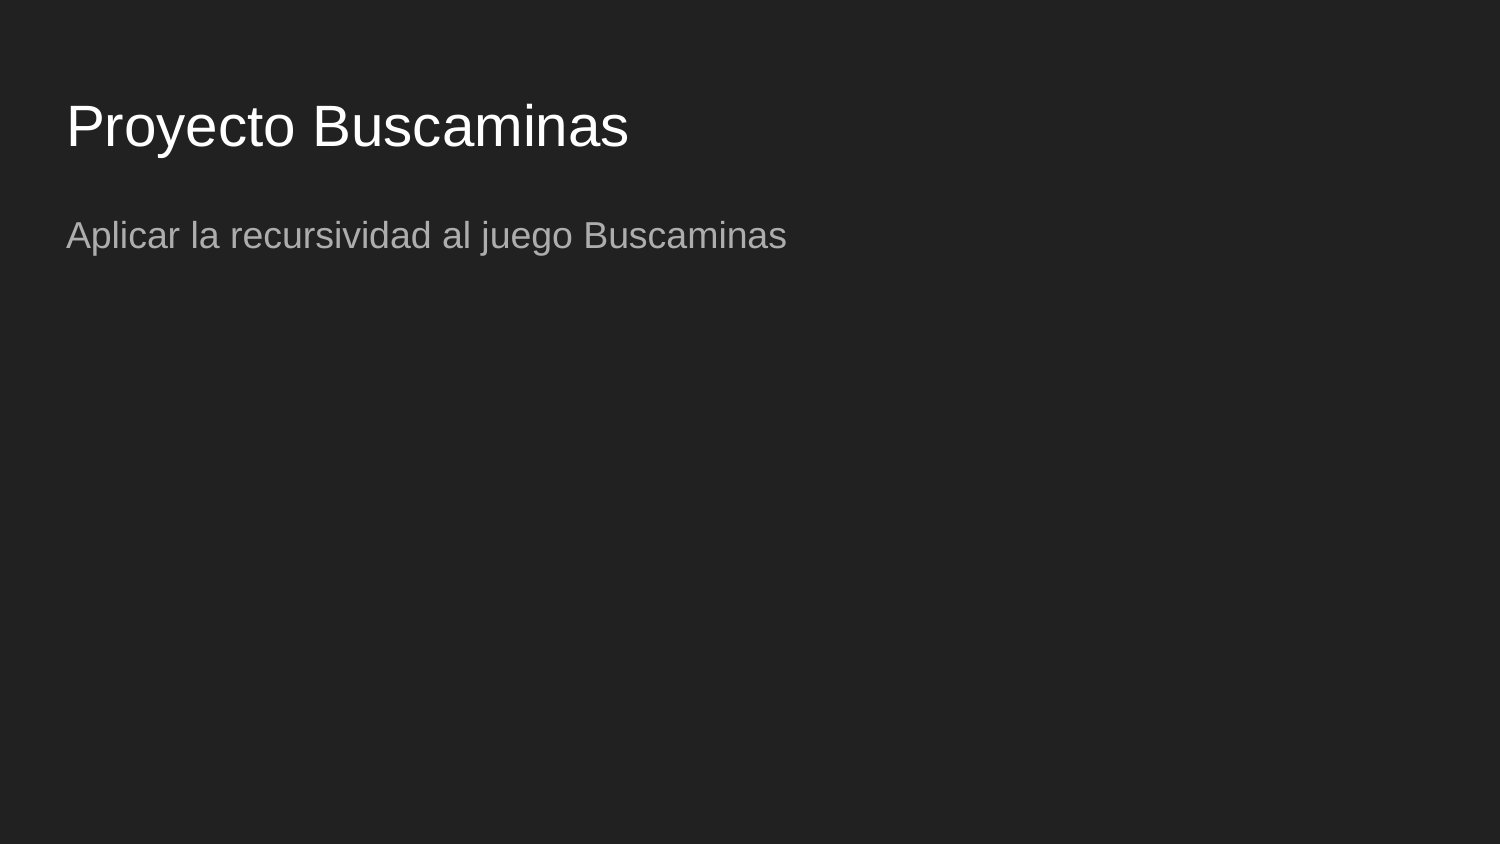

# Proyecto Buscaminas
Aplicar la recursividad al juego Buscaminas